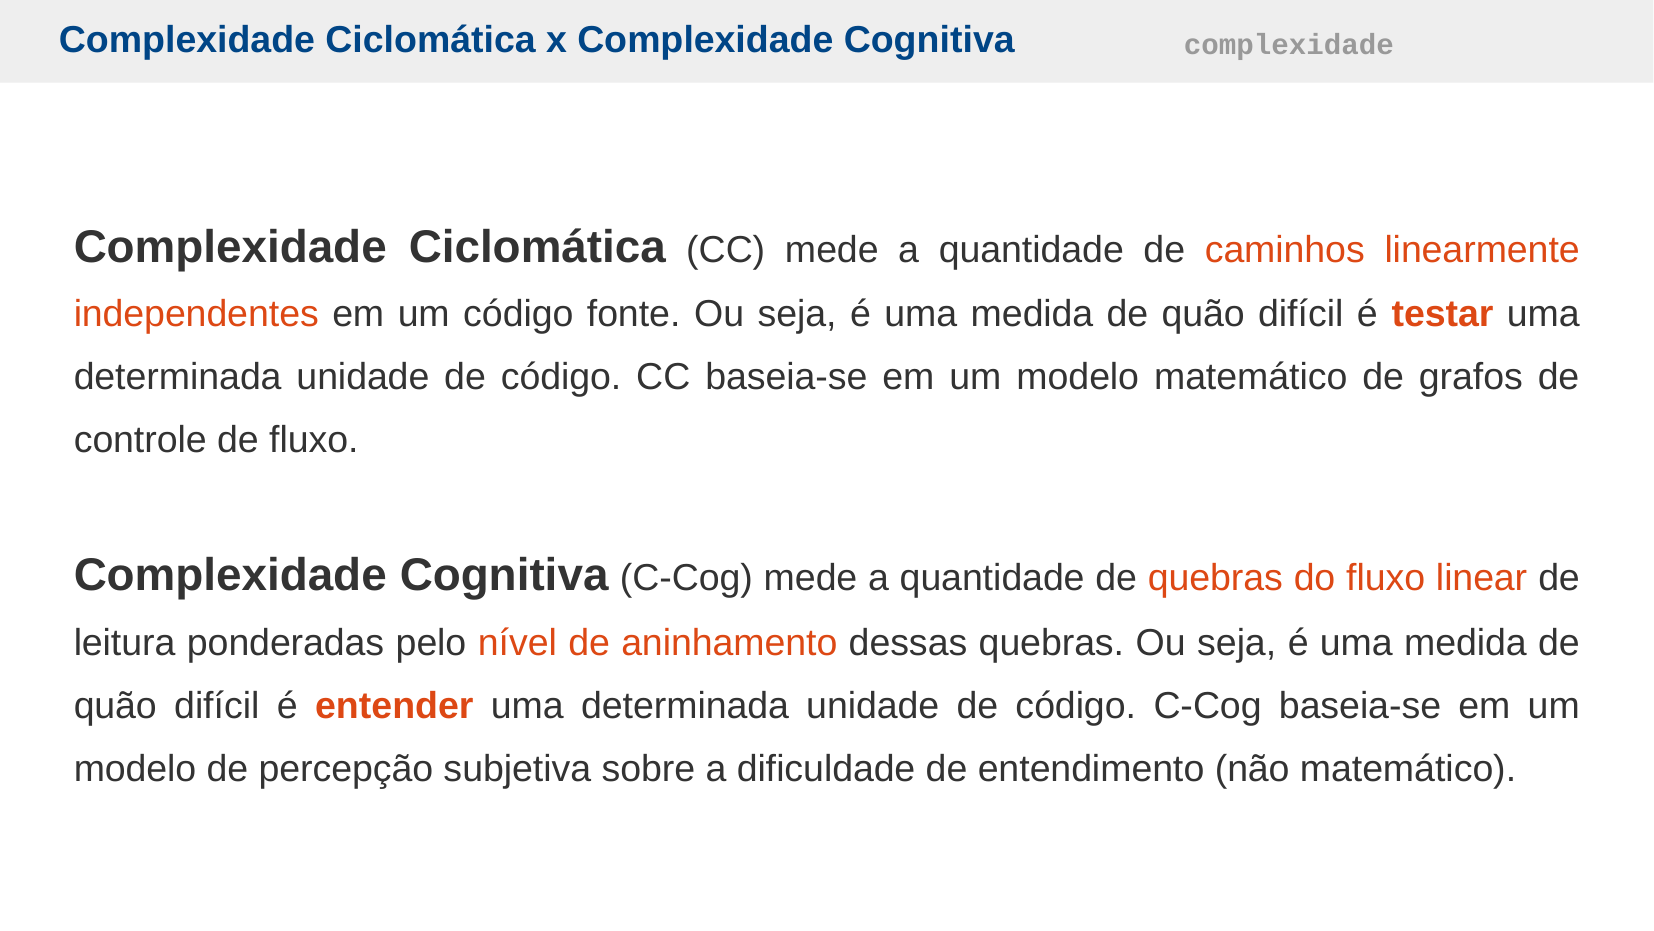

Complexidade Ciclomática x Complexidade Cognitiva
complexidade
Complexidade Ciclomática (CC) mede a quantidade de caminhos linearmente independentes em um código fonte. Ou seja, é uma medida de quão difícil é testar uma determinada unidade de código. CC baseia-se em um modelo matemático de grafos de controle de fluxo.
Complexidade Cognitiva (C-Cog) mede a quantidade de quebras do fluxo linear de leitura ponderadas pelo nível de aninhamento dessas quebras. Ou seja, é uma medida de quão difícil é entender uma determinada unidade de código. C-Cog baseia-se em um modelo de percepção subjetiva sobre a dificuldade de entendimento (não matemático).
#